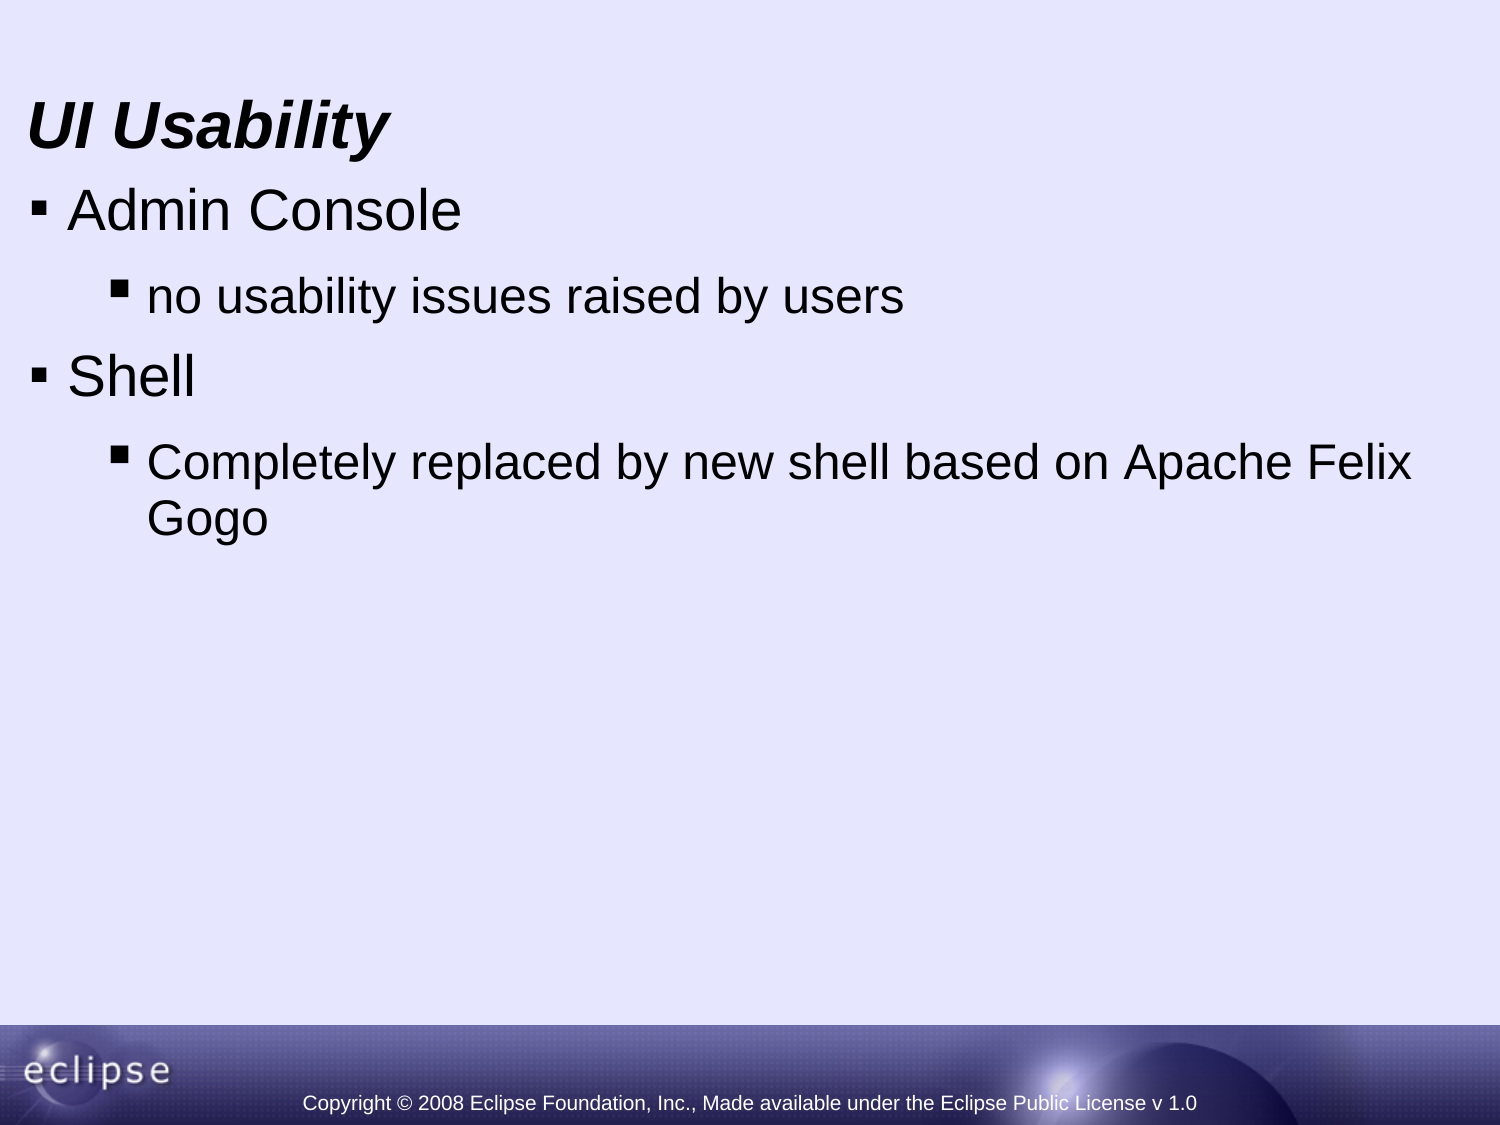

# UI Usability
Admin Console
no usability issues raised by users
Shell
Completely replaced by new shell based on Apache Felix Gogo